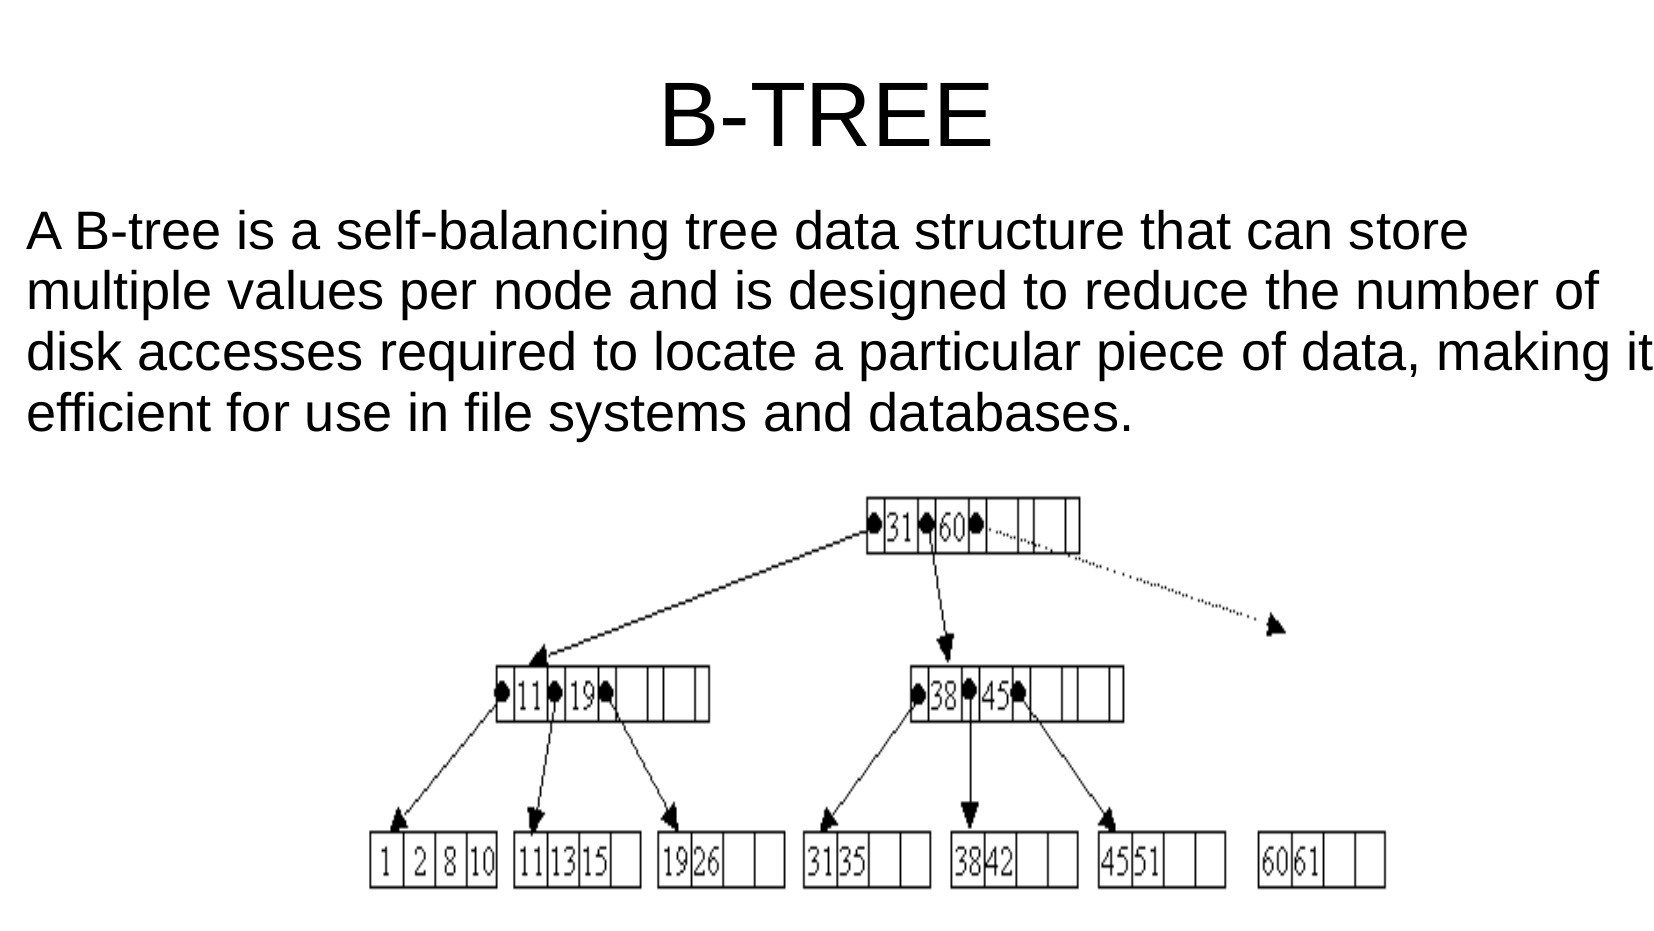

# B-TREE
A B-tree is a self-balancing tree data structure that can store multiple values per node and is designed to reduce the number of disk accesses required to locate a particular piece of data, making it efficient for use in file systems and databases.